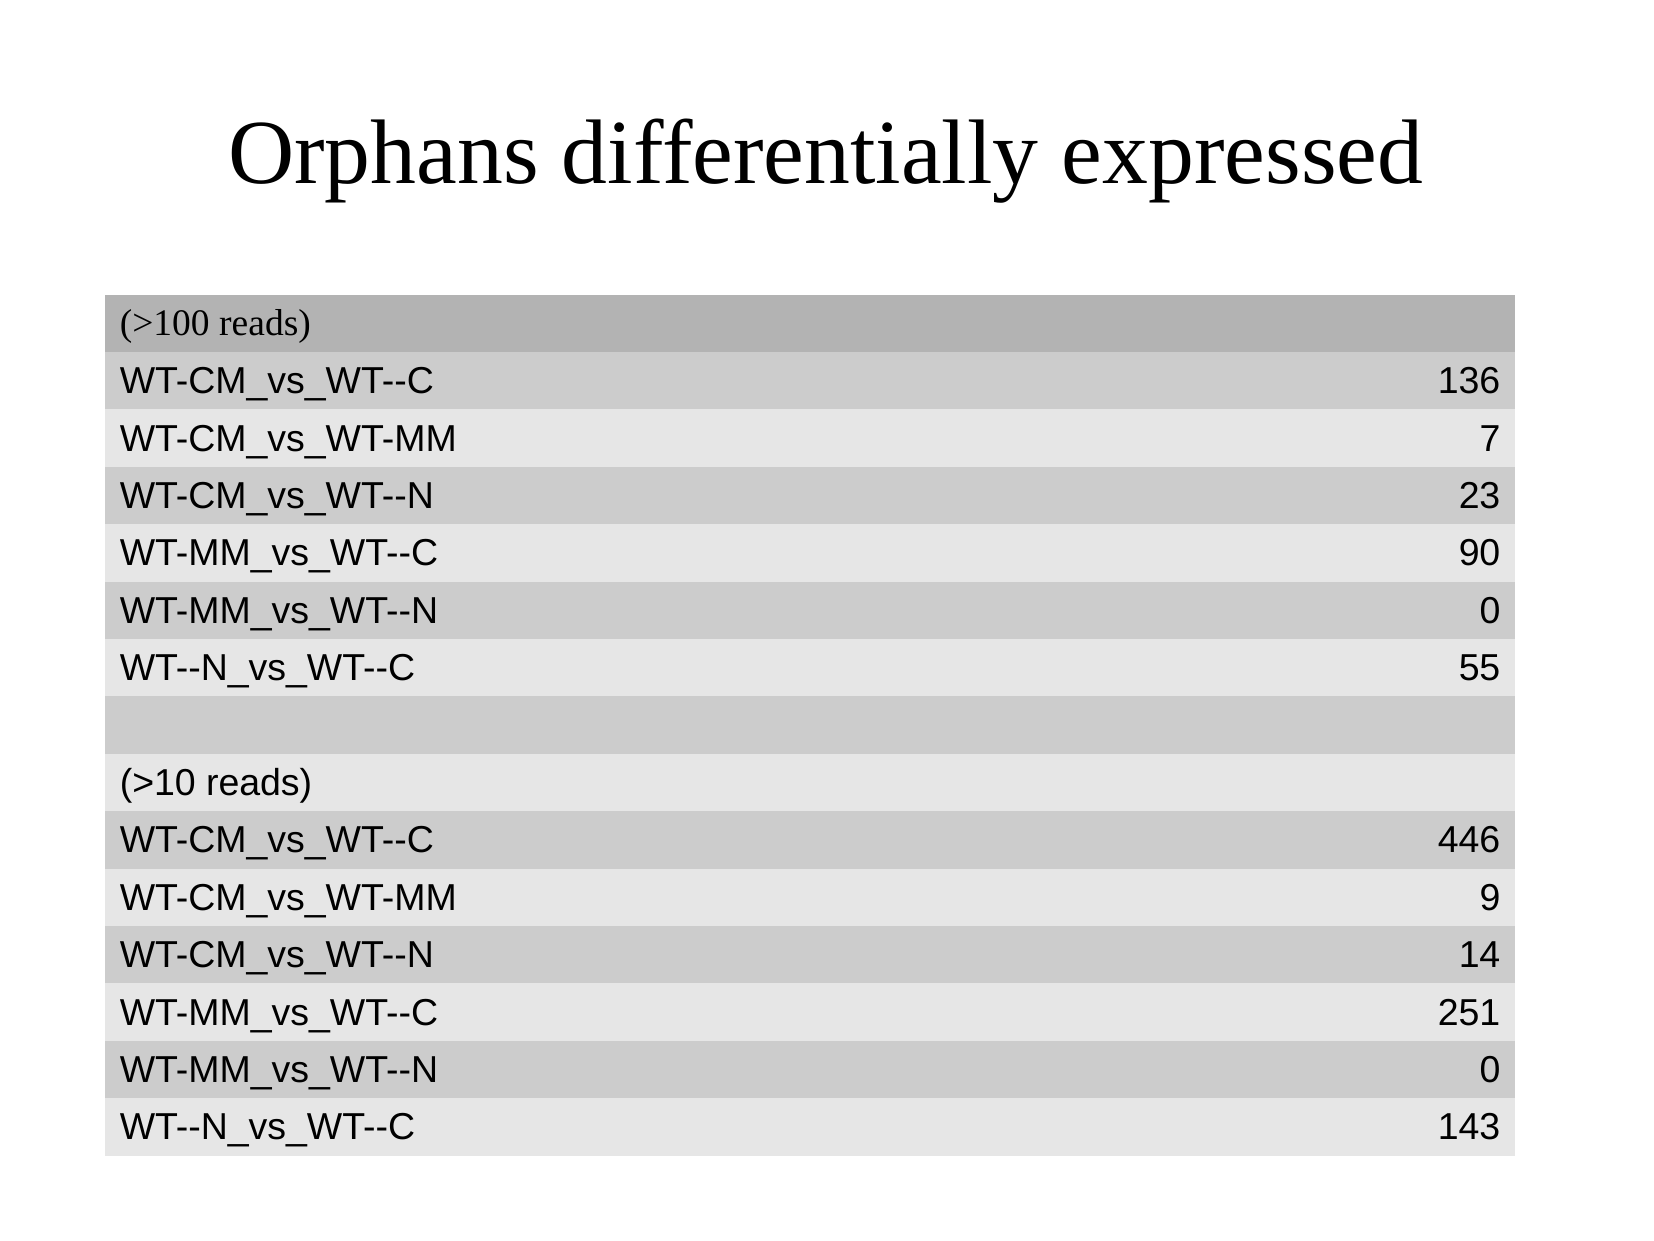

# Orphans differentially expressed
| (>100 reads) | |
| --- | --- |
| WT-CM\_vs\_WT--C | 136 |
| WT-CM\_vs\_WT-MM | 7 |
| WT-CM\_vs\_WT--N | 23 |
| WT-MM\_vs\_WT--C | 90 |
| WT-MM\_vs\_WT--N | 0 |
| WT--N\_vs\_WT--C | 55 |
| | |
| (>10 reads) | |
| WT-CM\_vs\_WT--C | 446 |
| WT-CM\_vs\_WT-MM | 9 |
| WT-CM\_vs\_WT--N | 14 |
| WT-MM\_vs\_WT--C | 251 |
| WT-MM\_vs\_WT--N | 0 |
| WT--N\_vs\_WT--C | 143 |